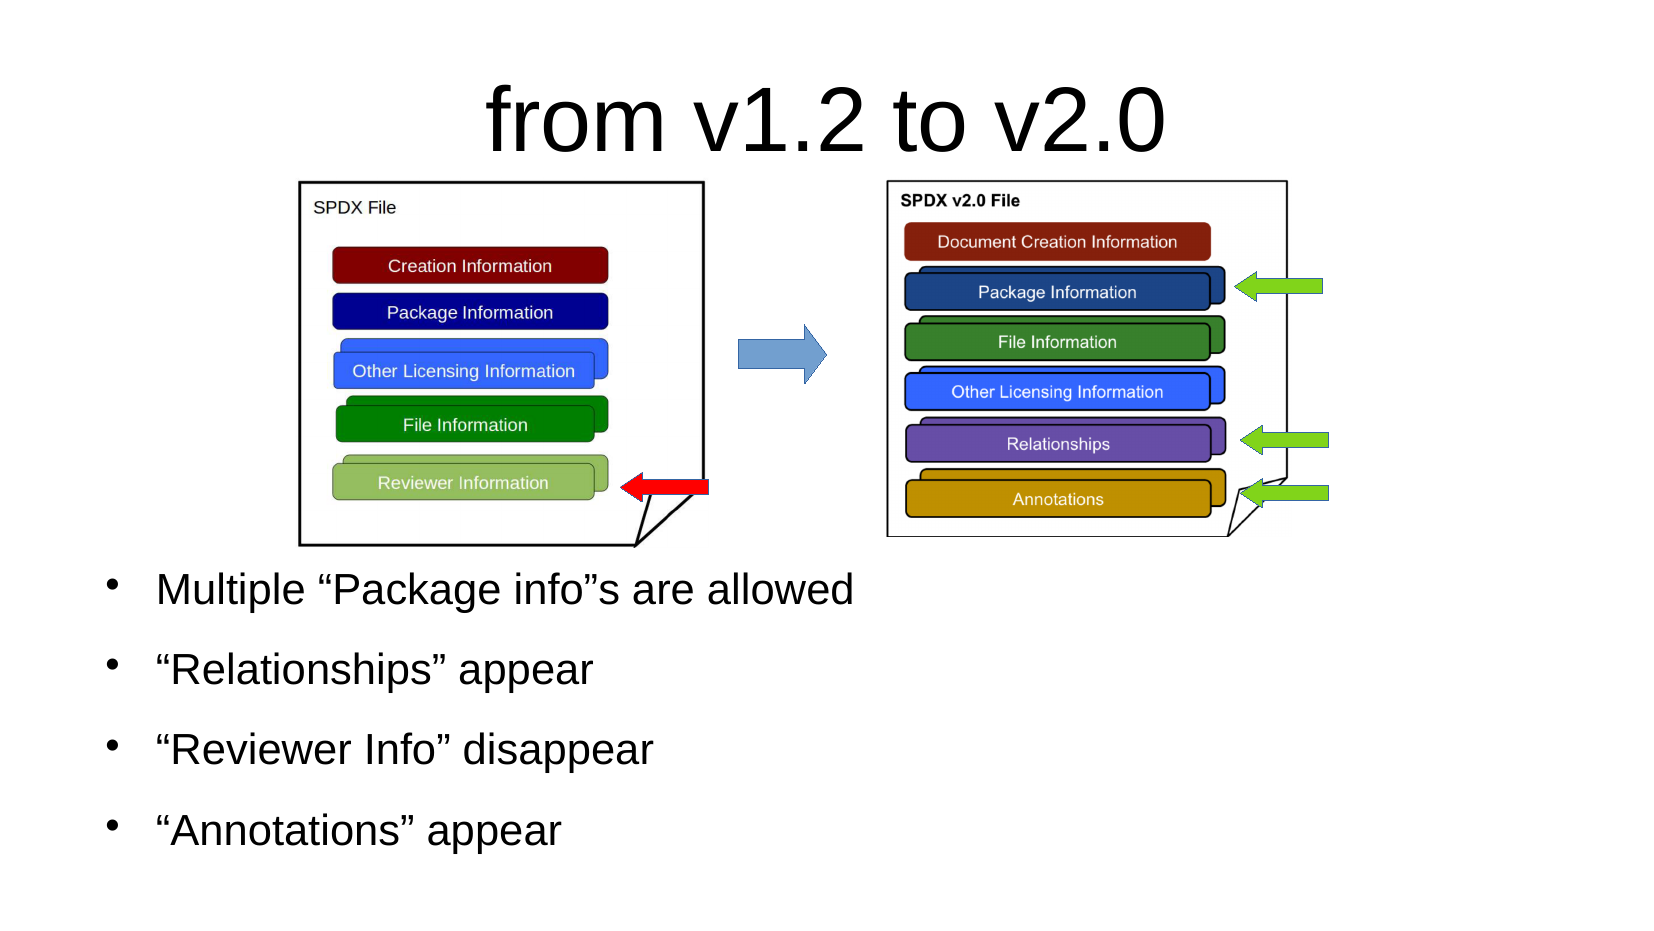

# from v1.2 to v2.0
Multiple “Package info”s are allowed
“Relationships” appear
“Reviewer Info” disappear
“Annotations” appear